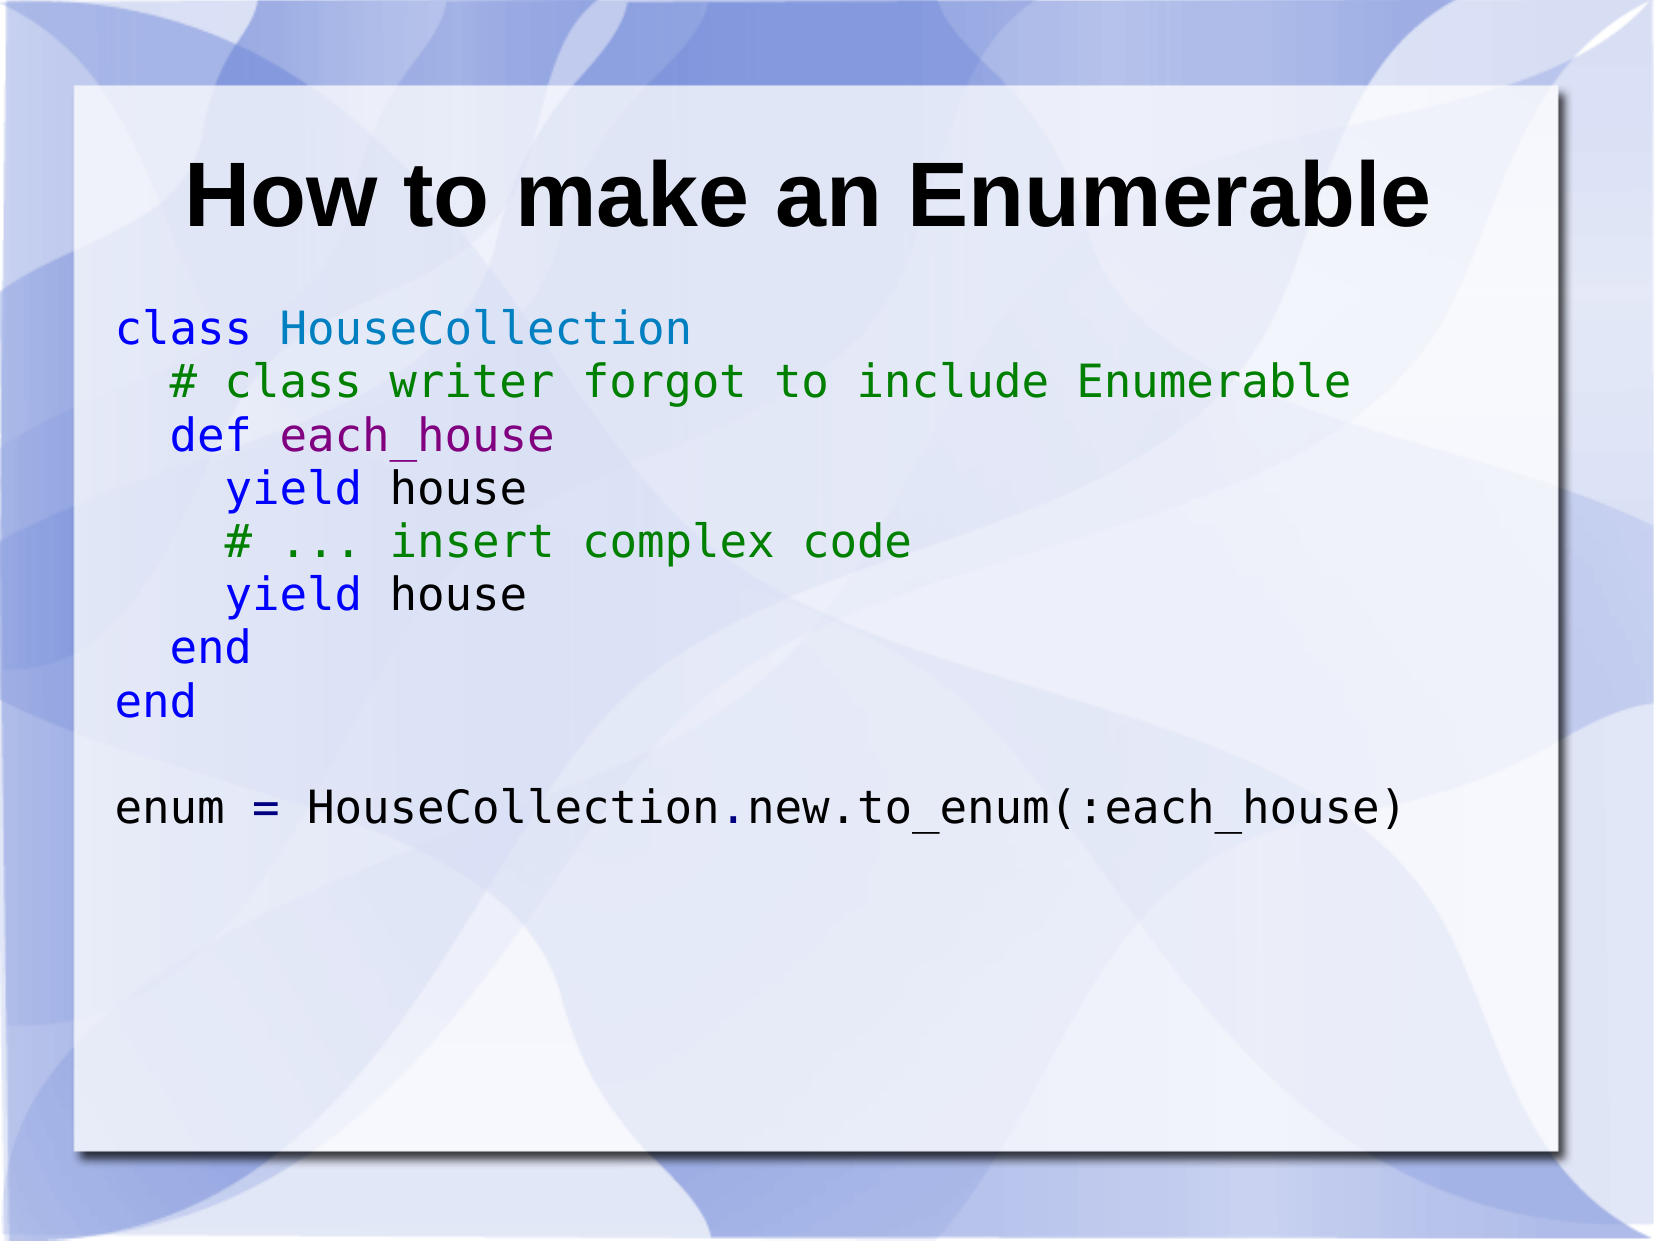

# How to make an Enumerable
class HouseCollection
 # class writer forgot to include Enumerable
 def each_house
 yield house
 # ... insert complex code
 yield house
 end
end
enum = HouseCollection.new.to_enum(:each_house)